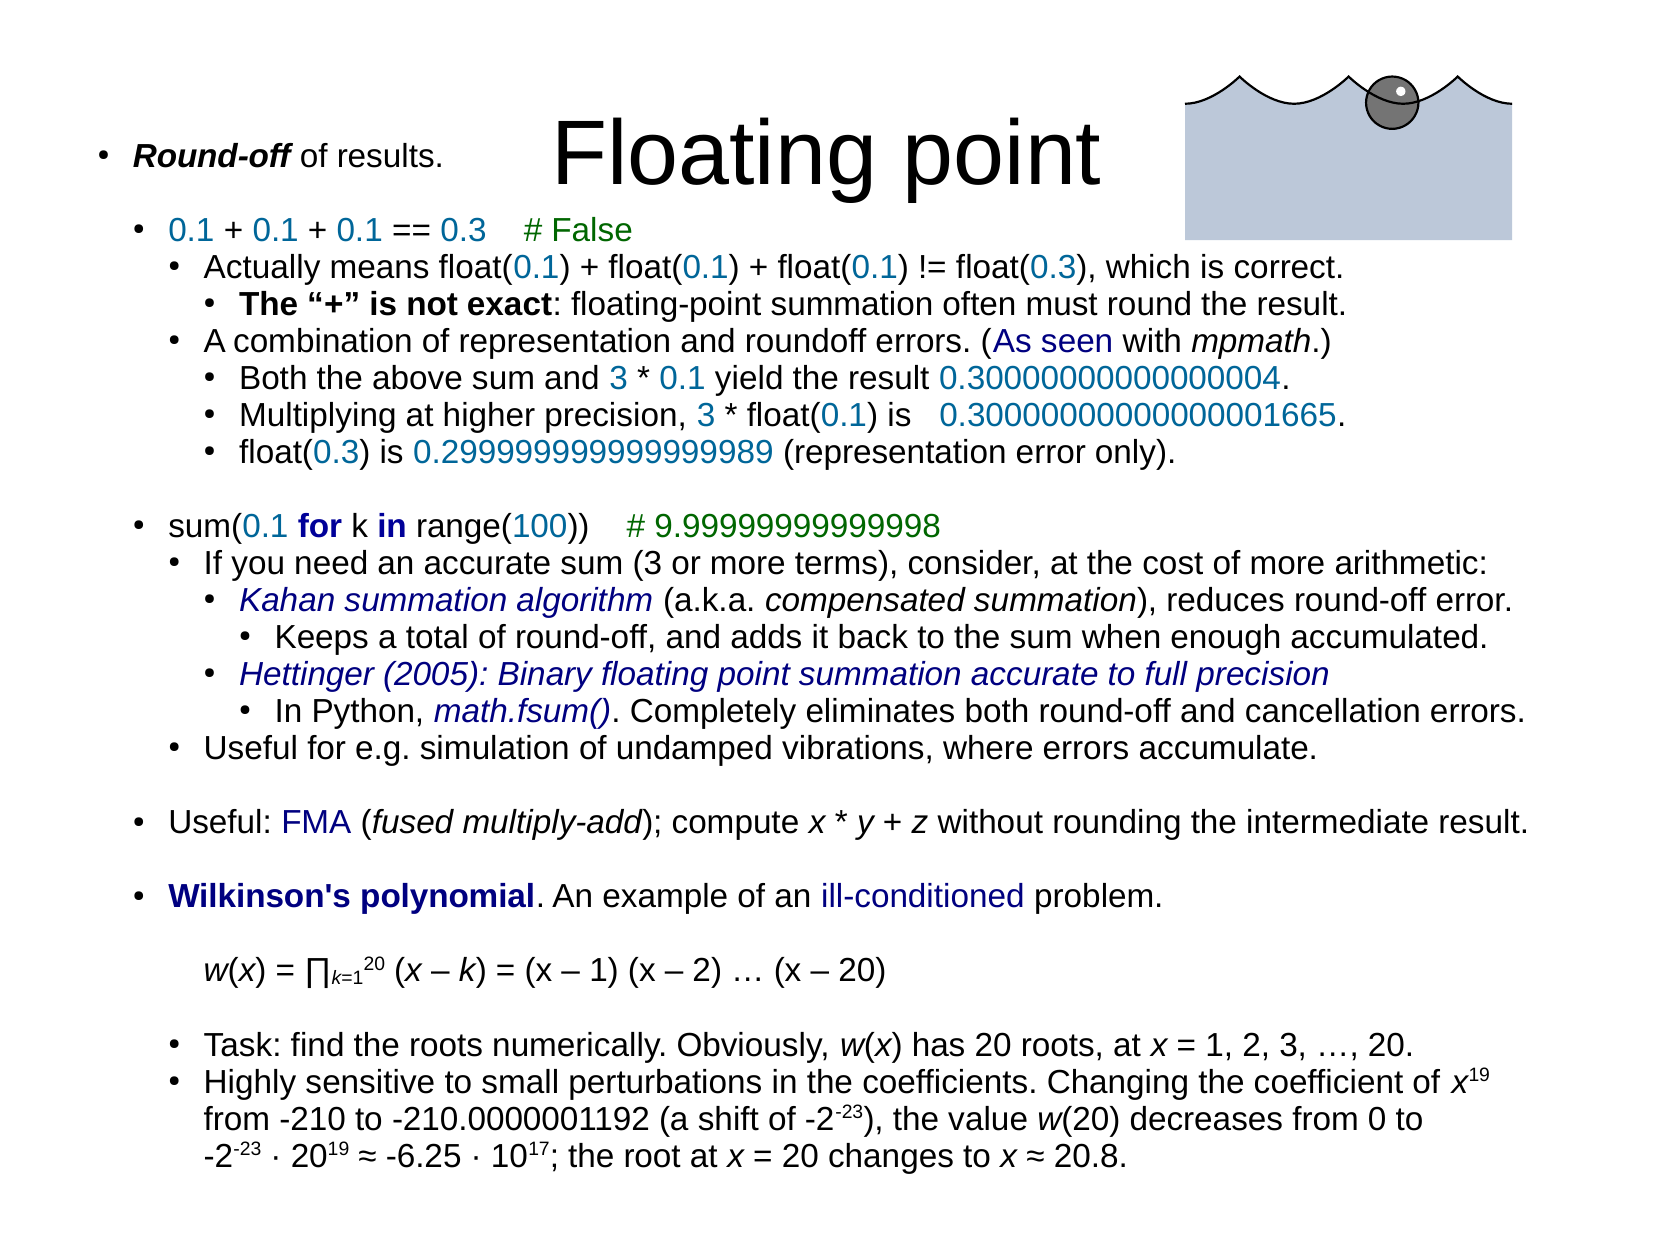

# Floating point
Round-off of results.
0.1 + 0.1 + 0.1 == 0.3 # False
Actually means float(0.1) + float(0.1) + float(0.1) != float(0.3), which is correct.
The “+” is not exact: floating-point summation often must round the result.
A combination of representation and roundoff errors. (As seen with mpmath.)
Both the above sum and 3 * 0.1 yield the result 0.30000000000000004.
Multiplying at higher precision, 3 * float(0.1) is 0.30000000000000001665.
float(0.3) is 0.299999999999999989 (representation error only).
sum(0.1 for k in range(100)) # 9.99999999999998
If you need an accurate sum (3 or more terms), consider, at the cost of more arithmetic:
Kahan summation algorithm (a.k.a. compensated summation), reduces round-off error.
Keeps a total of round-off, and adds it back to the sum when enough accumulated.
Hettinger (2005): Binary floating point summation accurate to full precision
In Python, math.fsum(). Completely eliminates both round-off and cancellation errors.
Useful for e.g. simulation of undamped vibrations, where errors accumulate.
Useful: FMA (fused multiply-add); compute x * y + z without rounding the intermediate result.
Wilkinson's polynomial. An example of an ill-conditioned problem.
w(x) = ∏k=120 (x – k) = (x – 1) (x – 2) … (x – 20)
Task: find the roots numerically. Obviously, w(x) has 20 roots, at x = 1, 2, 3, …, 20.
Highly sensitive to small perturbations in the coefficients. Changing the coefficient of x19 from -210 to -210.0000001192 (a shift of -2-23), the value w(20) decreases from 0 to
-2-23 · 2019 ≈ -6.25 · 1017; the root at x = 20 changes to x ≈ 20.8.